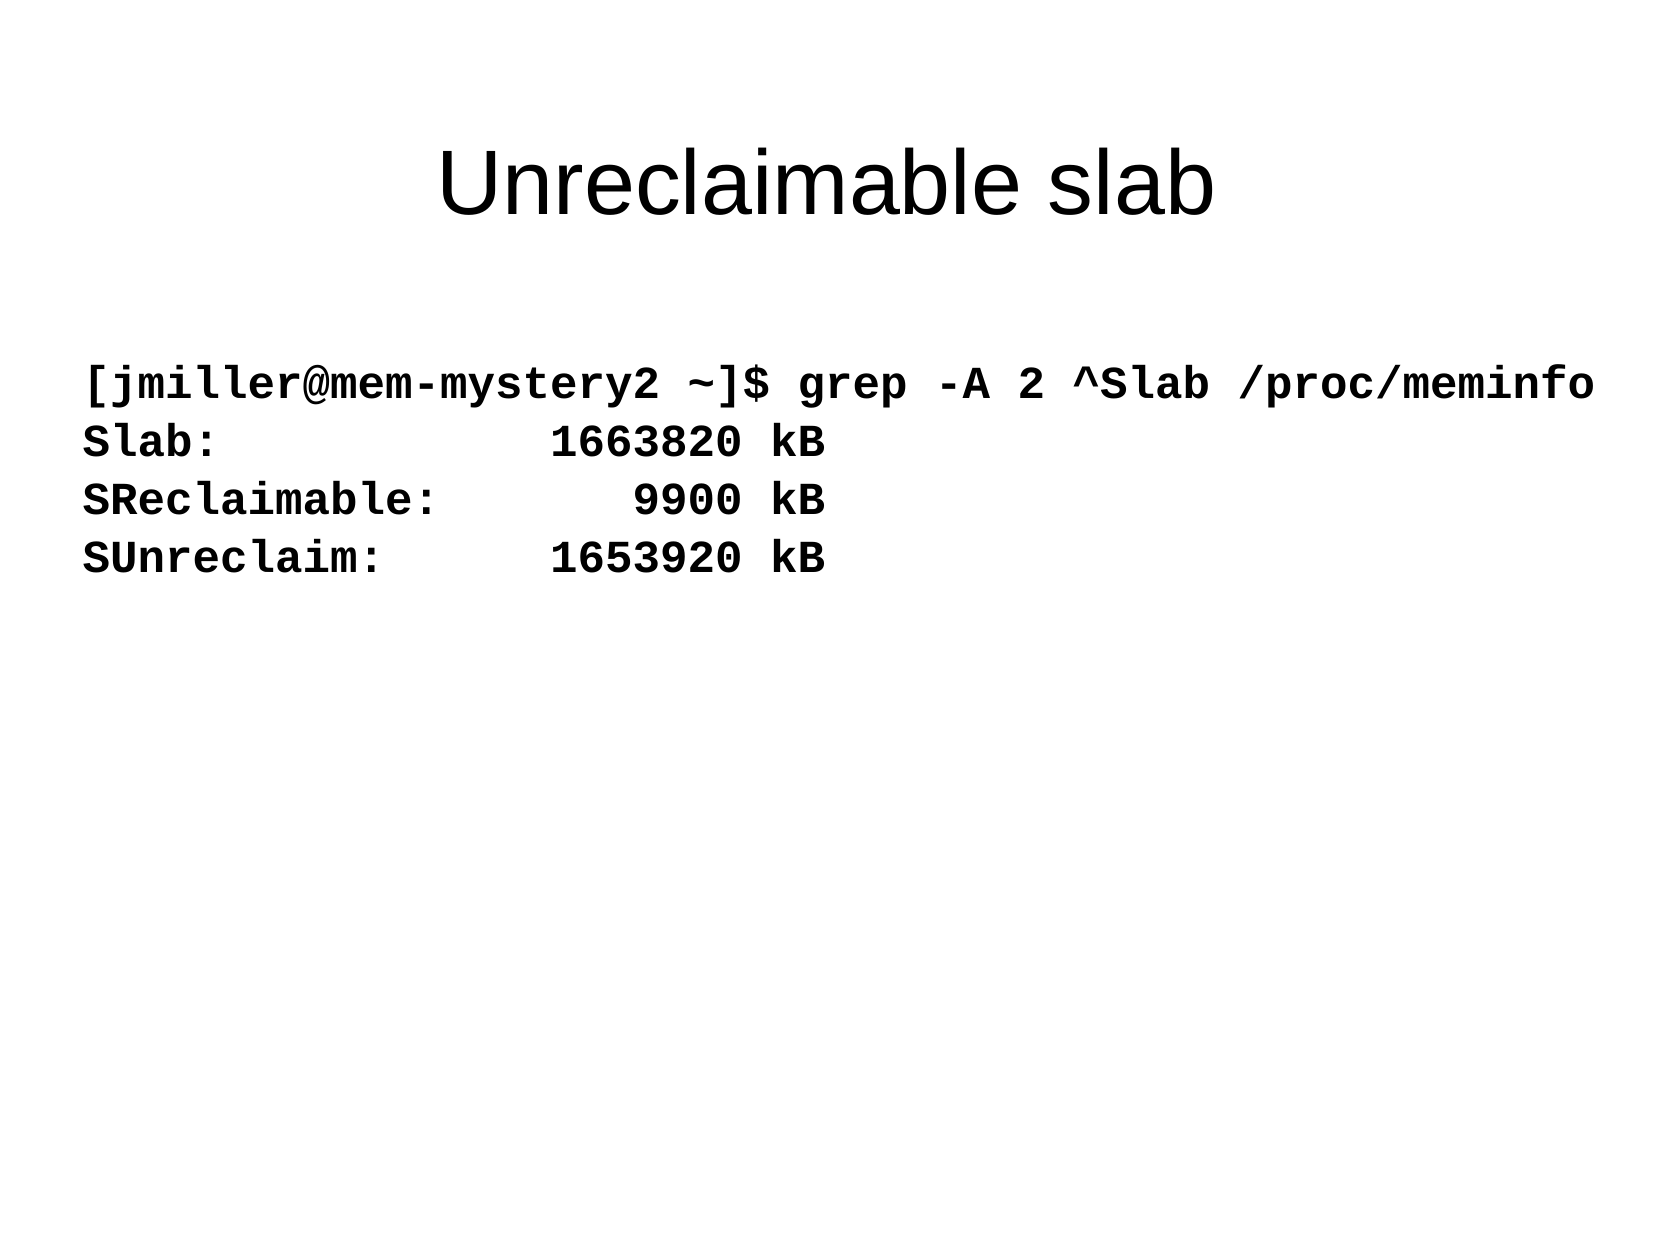

# Unreclaimable slab
[jmiller@mem-mystery2 ~]$ grep -A 2 ^Slab /proc/meminfo
Slab: 1663820 kB
SReclaimable: 9900 kB
SUnreclaim: 1653920 kB